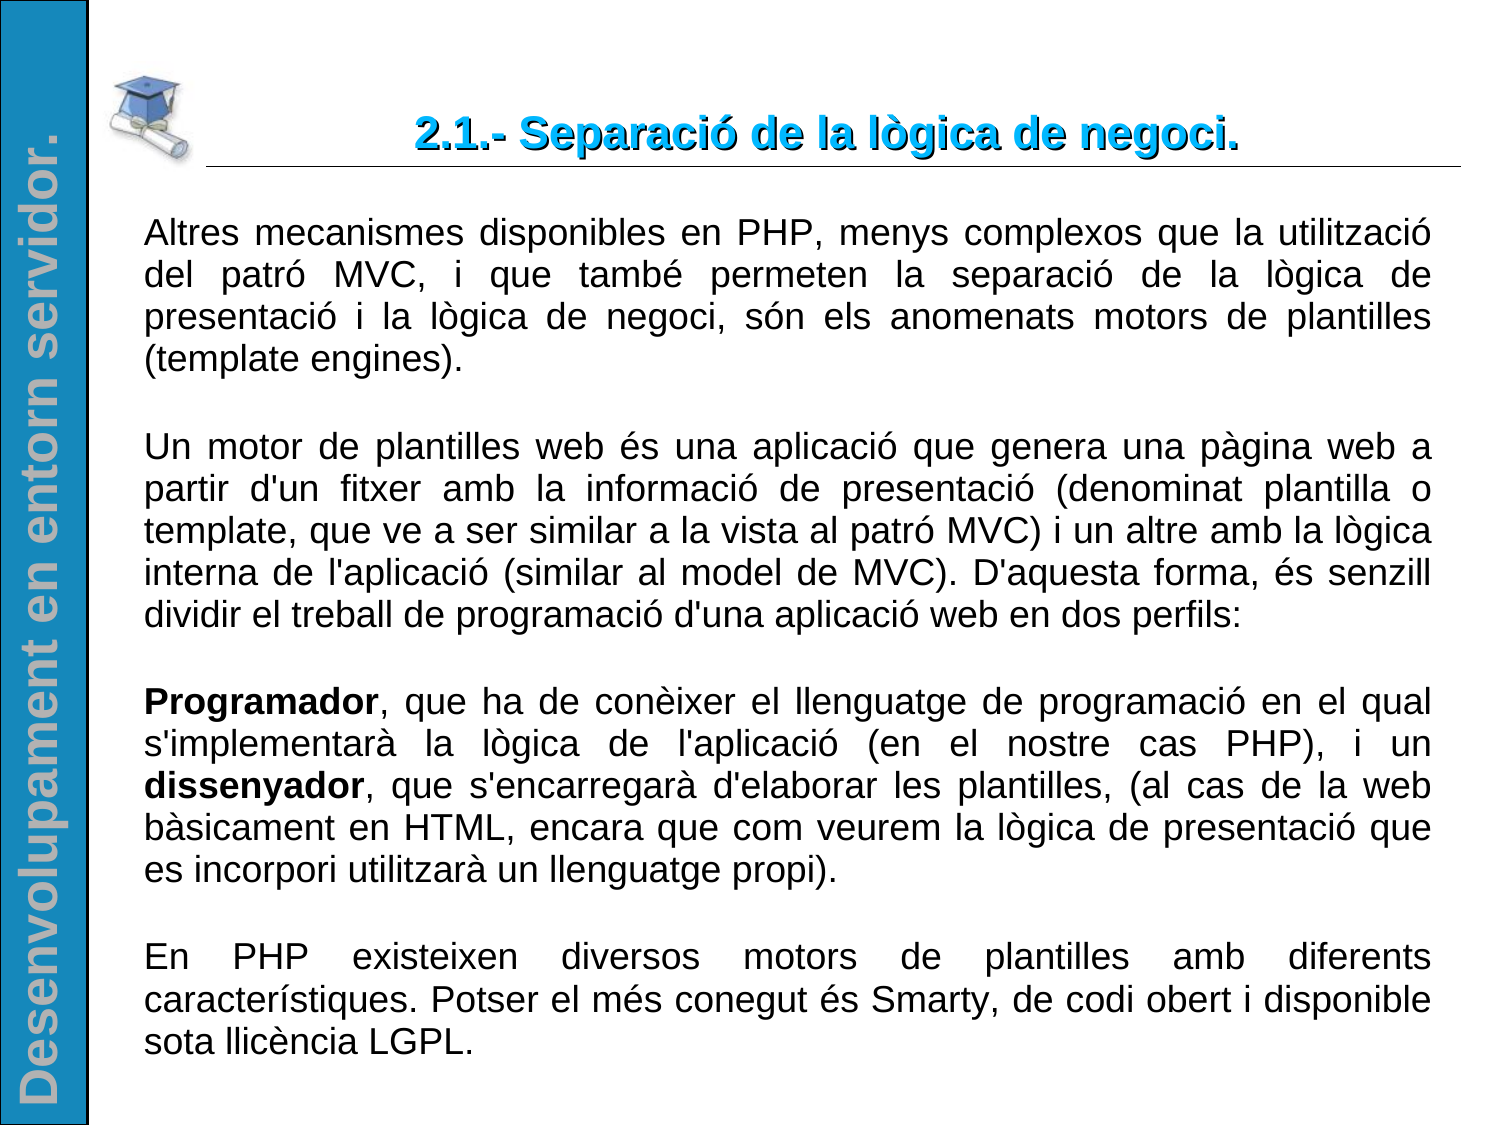

# 2.1.- Separació de la lògica de negoci.
Altres mecanismes disponibles en PHP, menys complexos que la utilització del patró MVC, i que també permeten la separació de la lògica de presentació i la lògica de negoci, són els anomenats motors de plantilles (template engines).
Un motor de plantilles web és una aplicació que genera una pàgina web a partir d'un fitxer amb la informació de presentació (denominat plantilla o template, que ve a ser similar a la vista al patró MVC) i un altre amb la lògica interna de l'aplicació (similar al model de MVC). D'aquesta forma, és senzill dividir el treball de programació d'una aplicació web en dos perfils:
Programador, que ha de conèixer el llenguatge de programació en el qual s'implementarà la lògica de l'aplicació (en el nostre cas PHP), i un dissenyador, que s'encarregarà d'elaborar les plantilles, (al cas de la web bàsicament en HTML, encara que com veurem la lògica de presentació que es incorpori utilitzarà un llenguatge propi).
En PHP existeixen diversos motors de plantilles amb diferents característiques. Potser el més conegut és Smarty, de codi obert i disponible sota llicència LGPL.